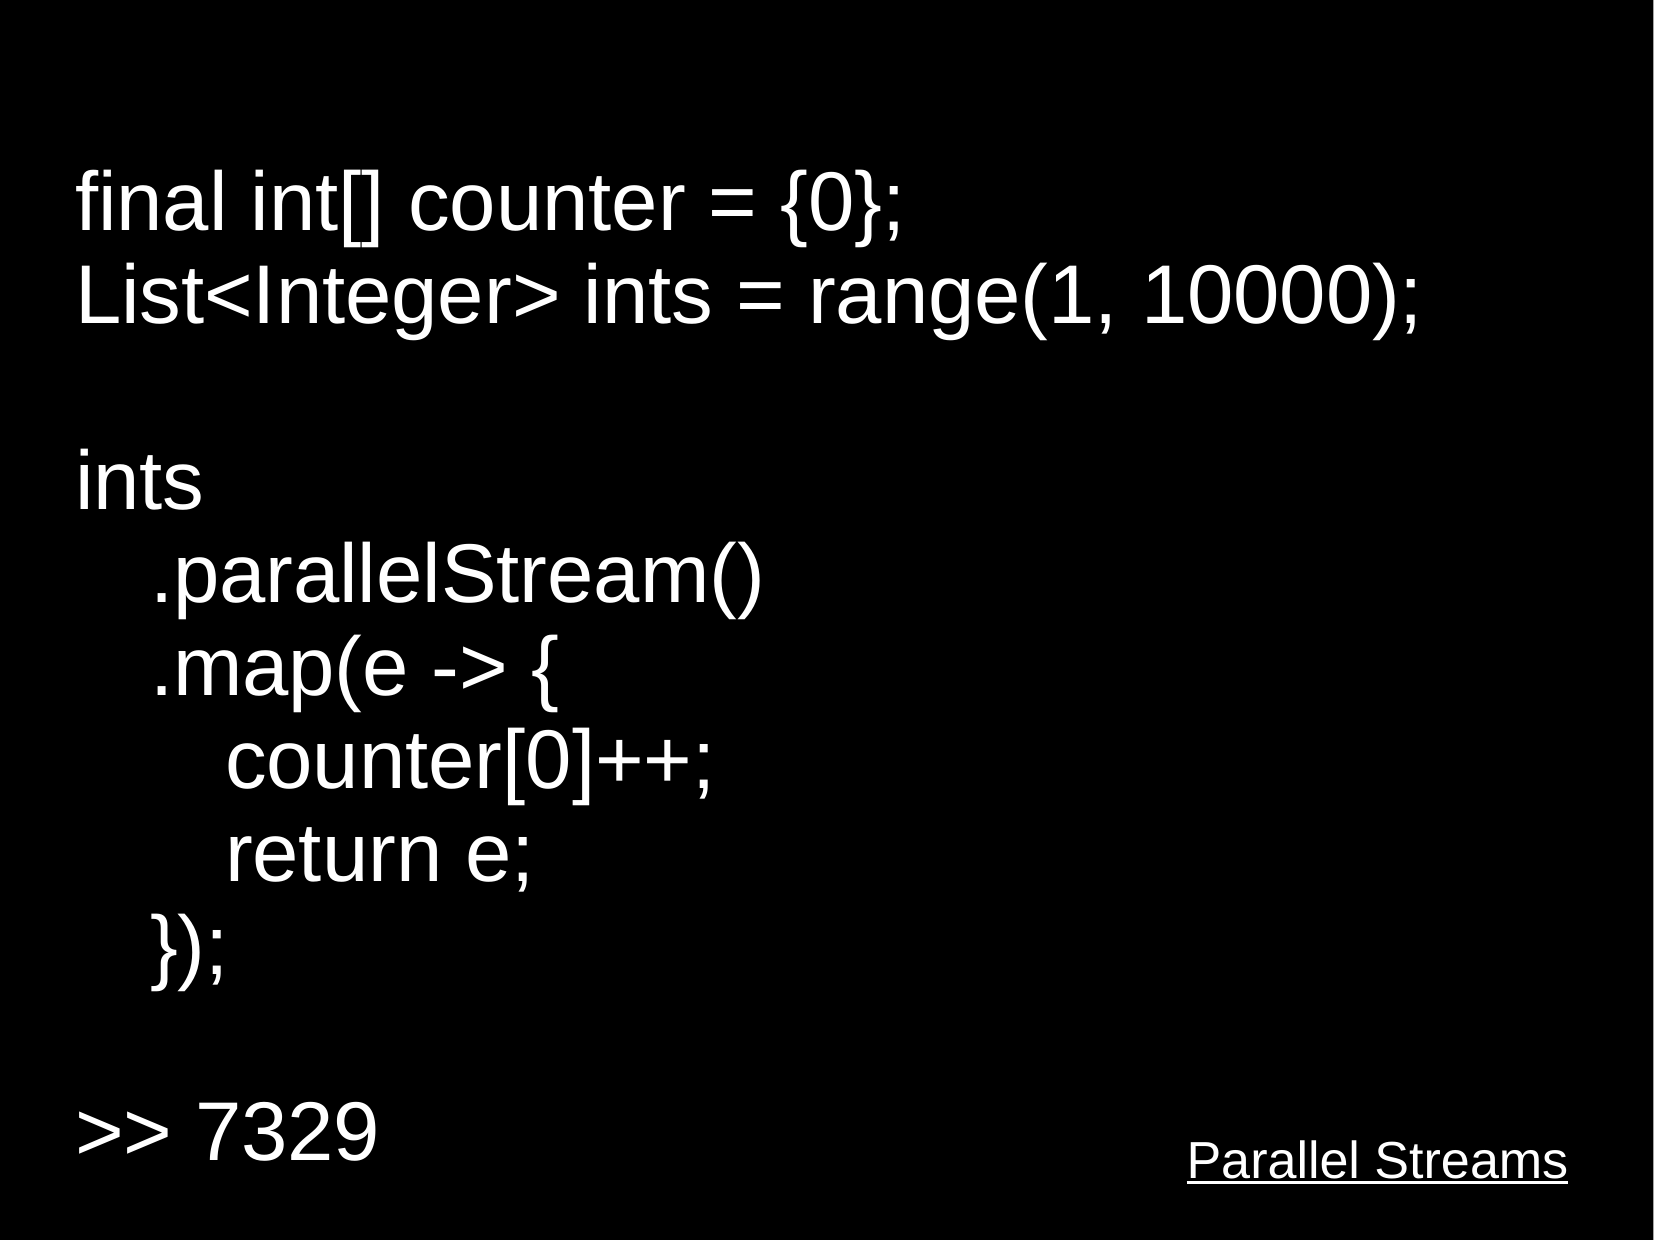

# final int[] counter = {0};
	List<Integer> ints = range(1, 10000);
	ints
		.parallelStream()
		.map(e -> {
			counter[0]++;
			return e;
		});
	>> 7329
Parallel Streams